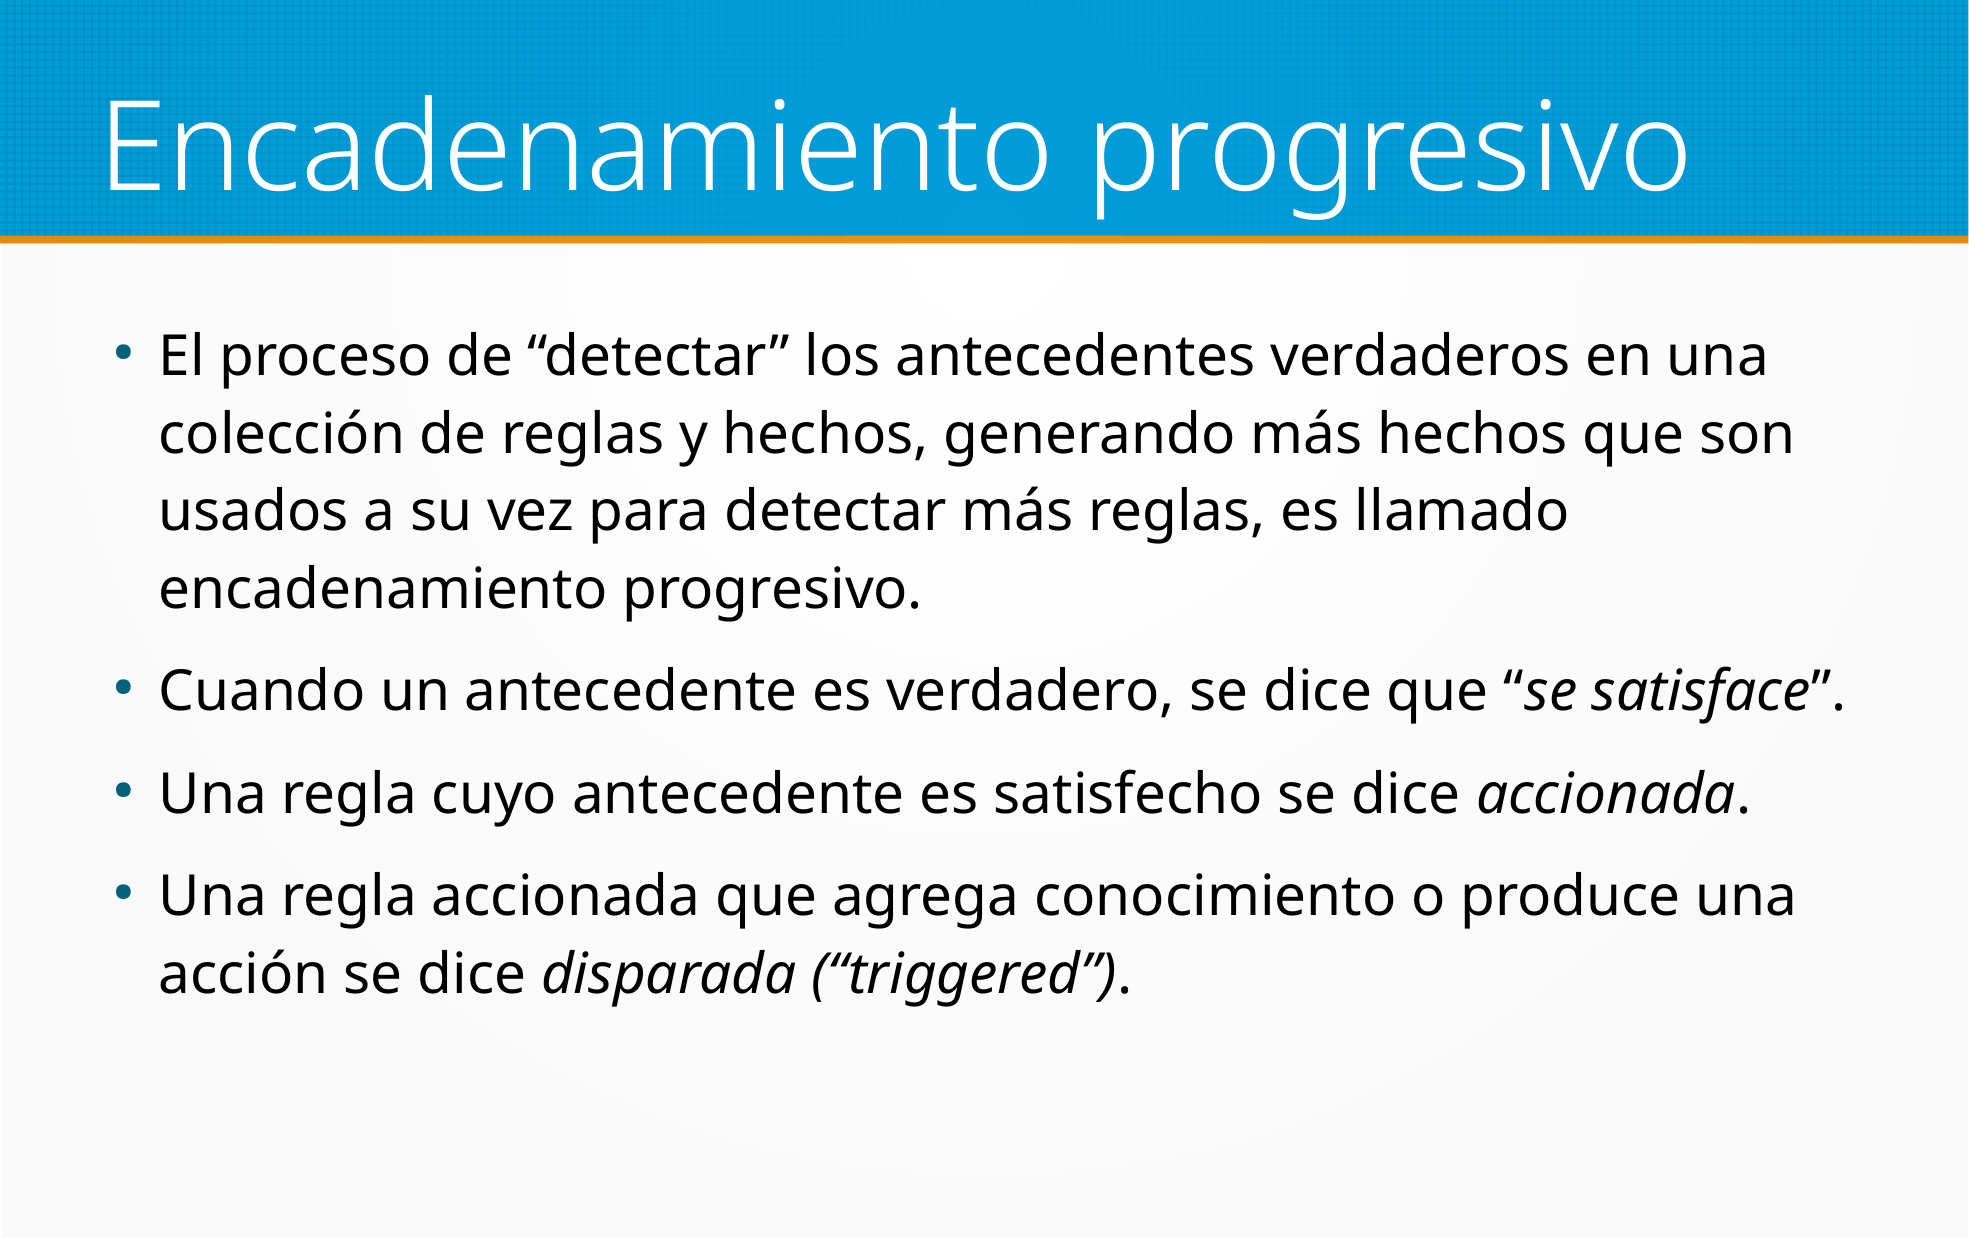

# Encadenamiento progresivo
El proceso de “detectar” los antecedentes verdaderos en una colección de reglas y hechos, generando más hechos que son usados a su vez para detectar más reglas, es llamado encadenamiento progresivo.
Cuando un antecedente es verdadero, se dice que “se satisface”.
Una regla cuyo antecedente es satisfecho se dice accionada.
Una regla accionada que agrega conocimiento o produce una acción se dice disparada (“triggered”).